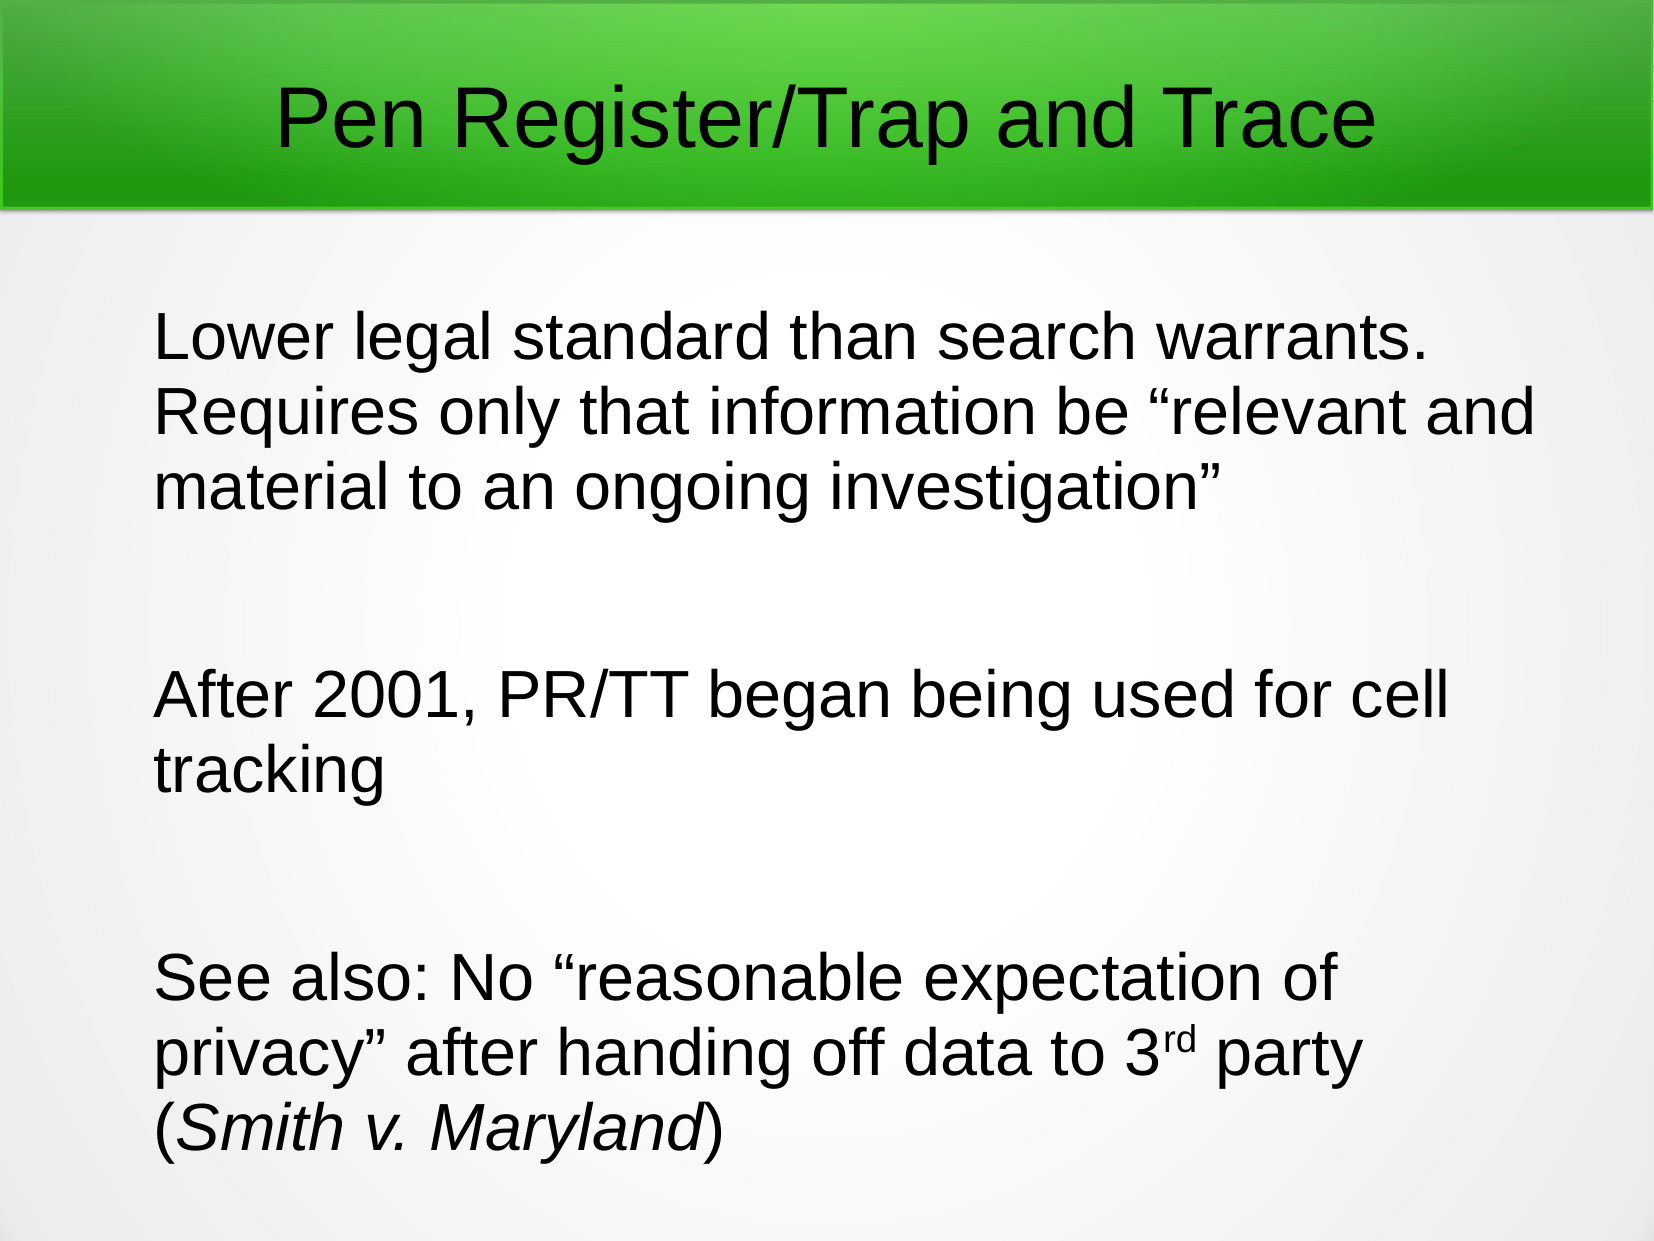

# Pen Register/Trap and Trace
Lower legal standard than search warrants. Requires only that information be “relevant and material to an ongoing investigation”
After 2001, PR/TT began being used for cell tracking
See also: No “reasonable expectation of privacy” after handing off data to 3rd party (Smith v. Maryland)